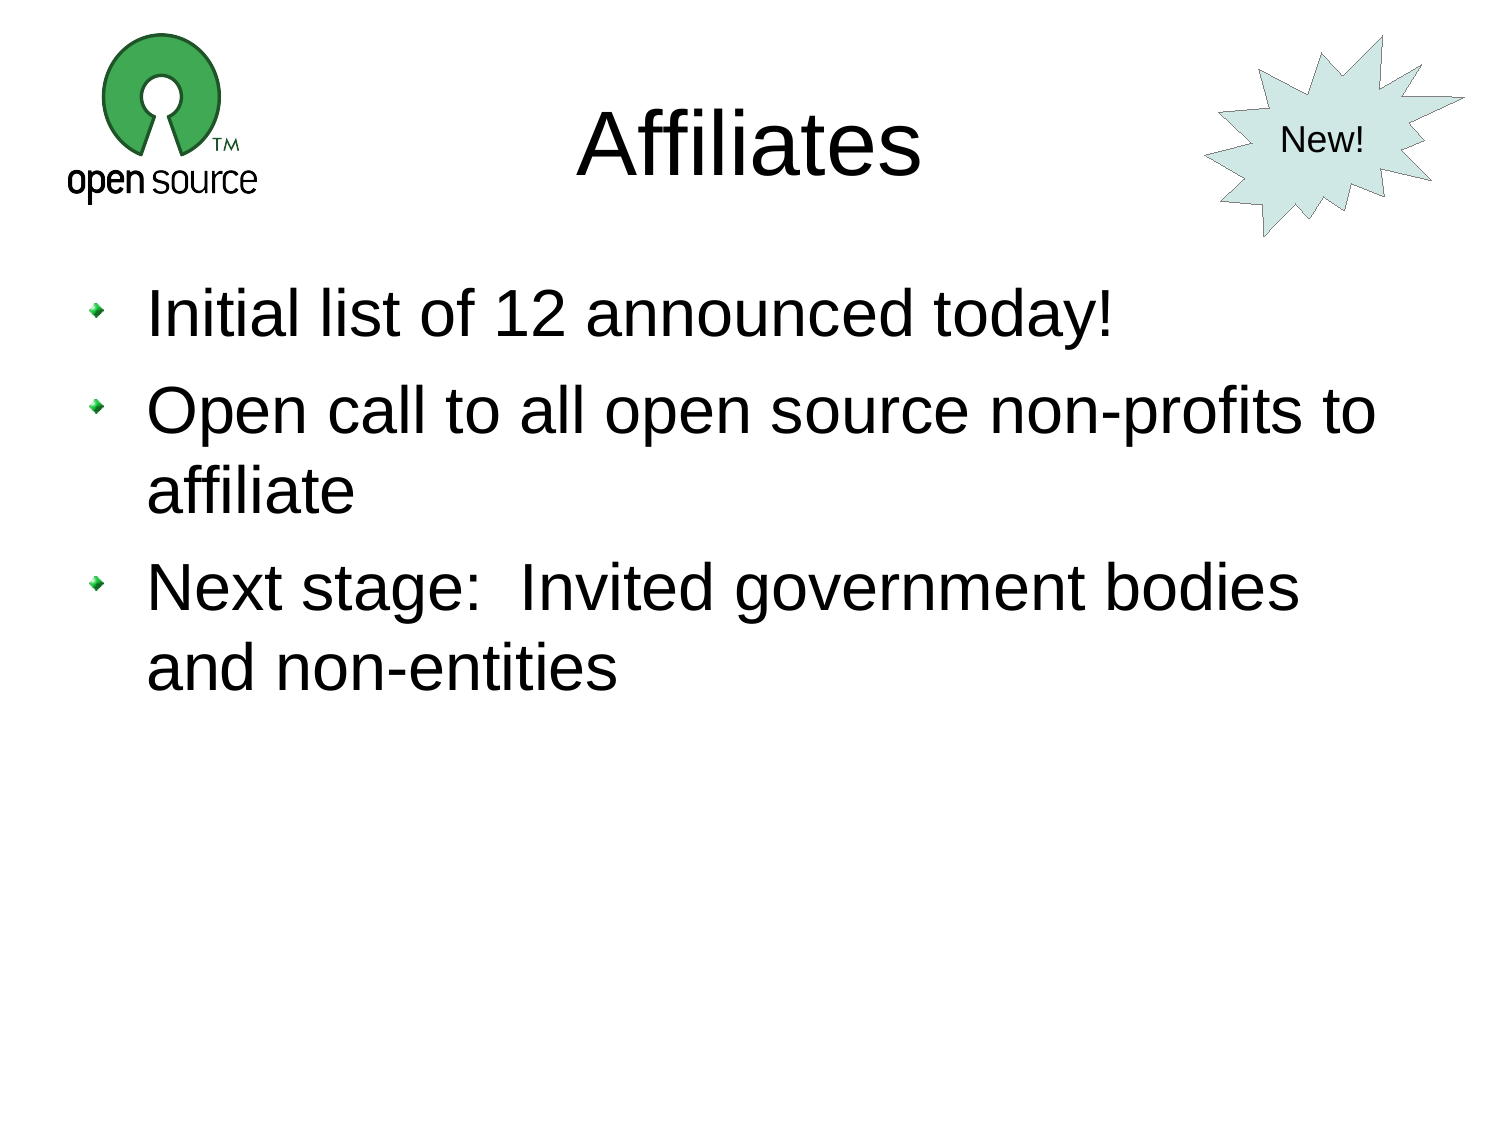

New!
# Affiliates
Initial list of 12 announced today!
Open call to all open source non-profits to affiliate
Next stage: Invited government bodies and non-entities